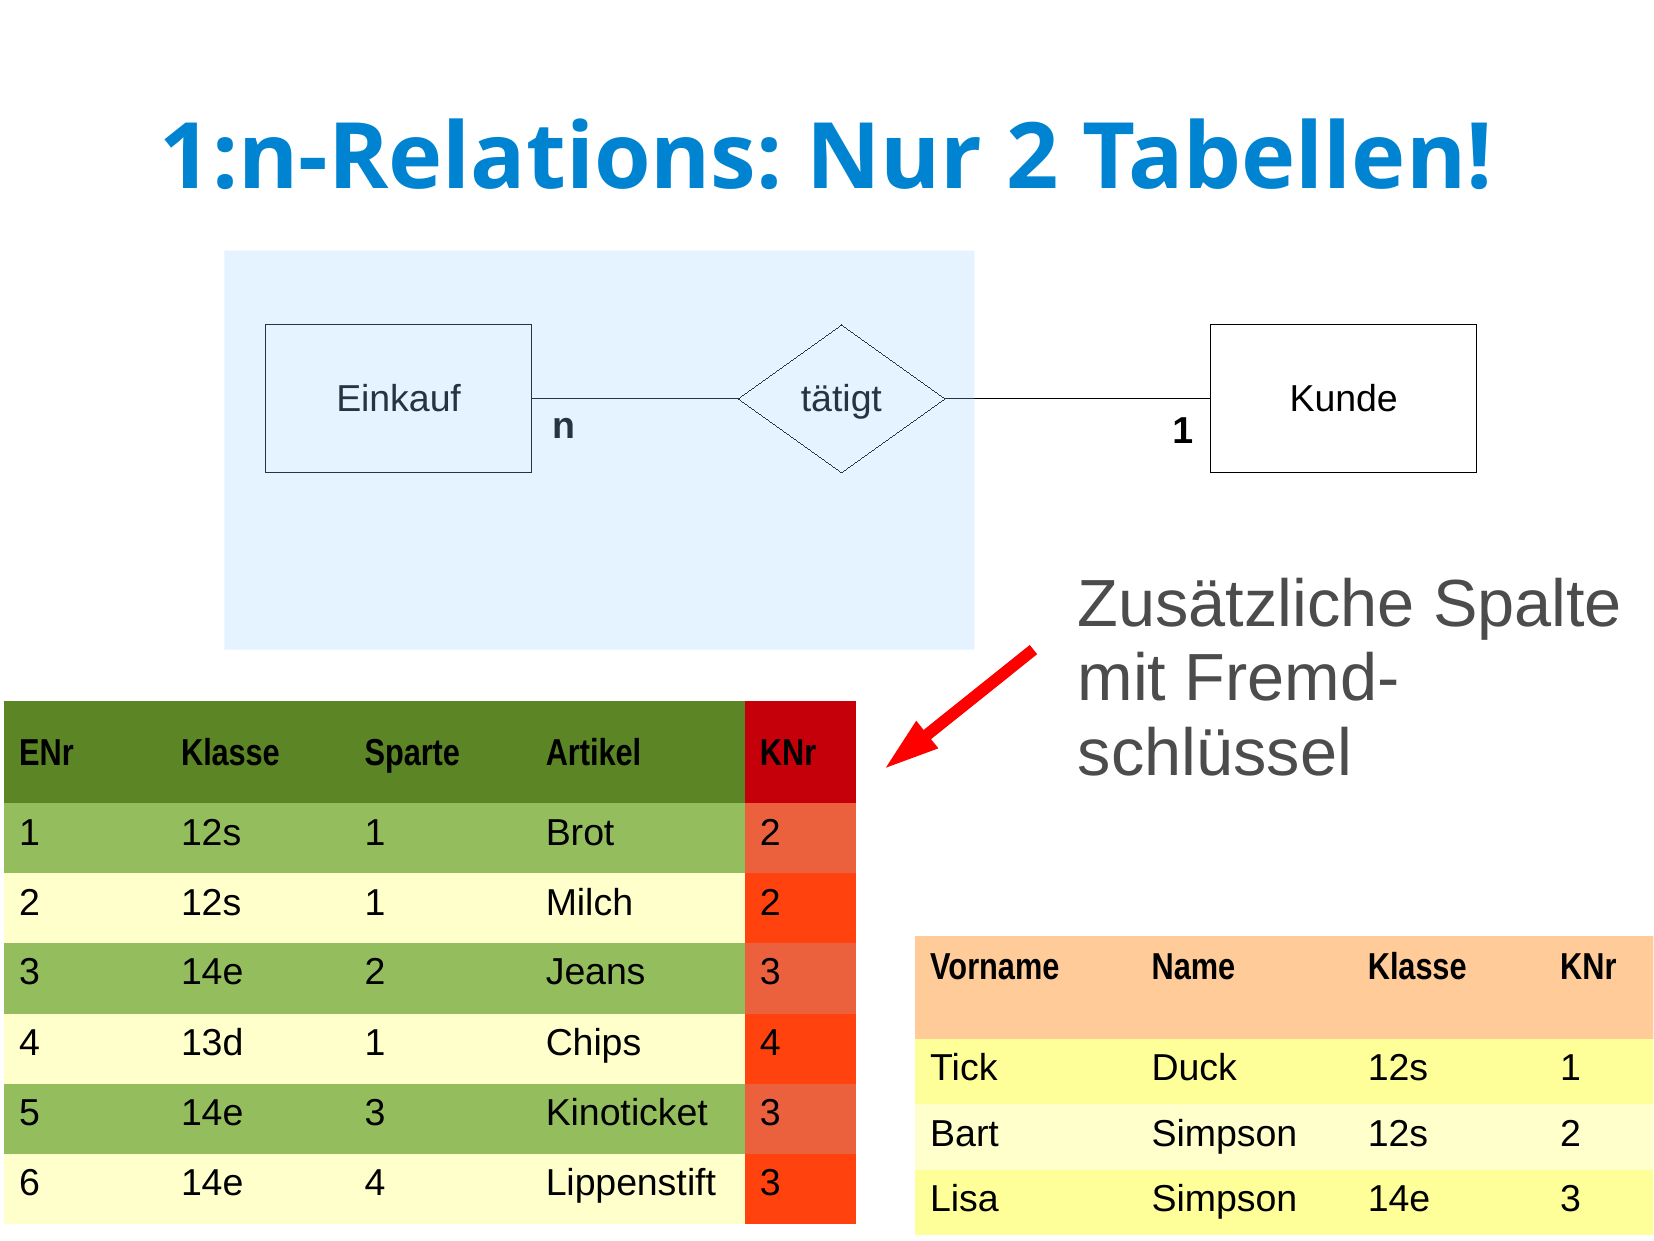

# 1:n-Relations: Nur 2 Tabellen!
Einkauf
tätigt
Kunde
n
1
Zusätzliche Spalte mit Fremd-
schlüssel
| ENr | Klasse | Sparte | Artikel | KNr |
| --- | --- | --- | --- | --- |
| 1 | 12s | 1 | Brot | 2 |
| 2 | 12s | 1 | Milch | 2 |
| 3 | 14e | 2 | Jeans | 3 |
| 4 | 13d | 1 | Chips | 4 |
| 5 | 14e | 3 | Kinoticket | 3 |
| 6 | 14e | 4 | Lippenstift | 3 |
| Vorname | Name | Klasse | KNr |
| --- | --- | --- | --- |
| Tick | Duck | 12s | 1 |
| Bart | Simpson | 12s | 2 |
| Lisa | Simpson | 14e | 3 |